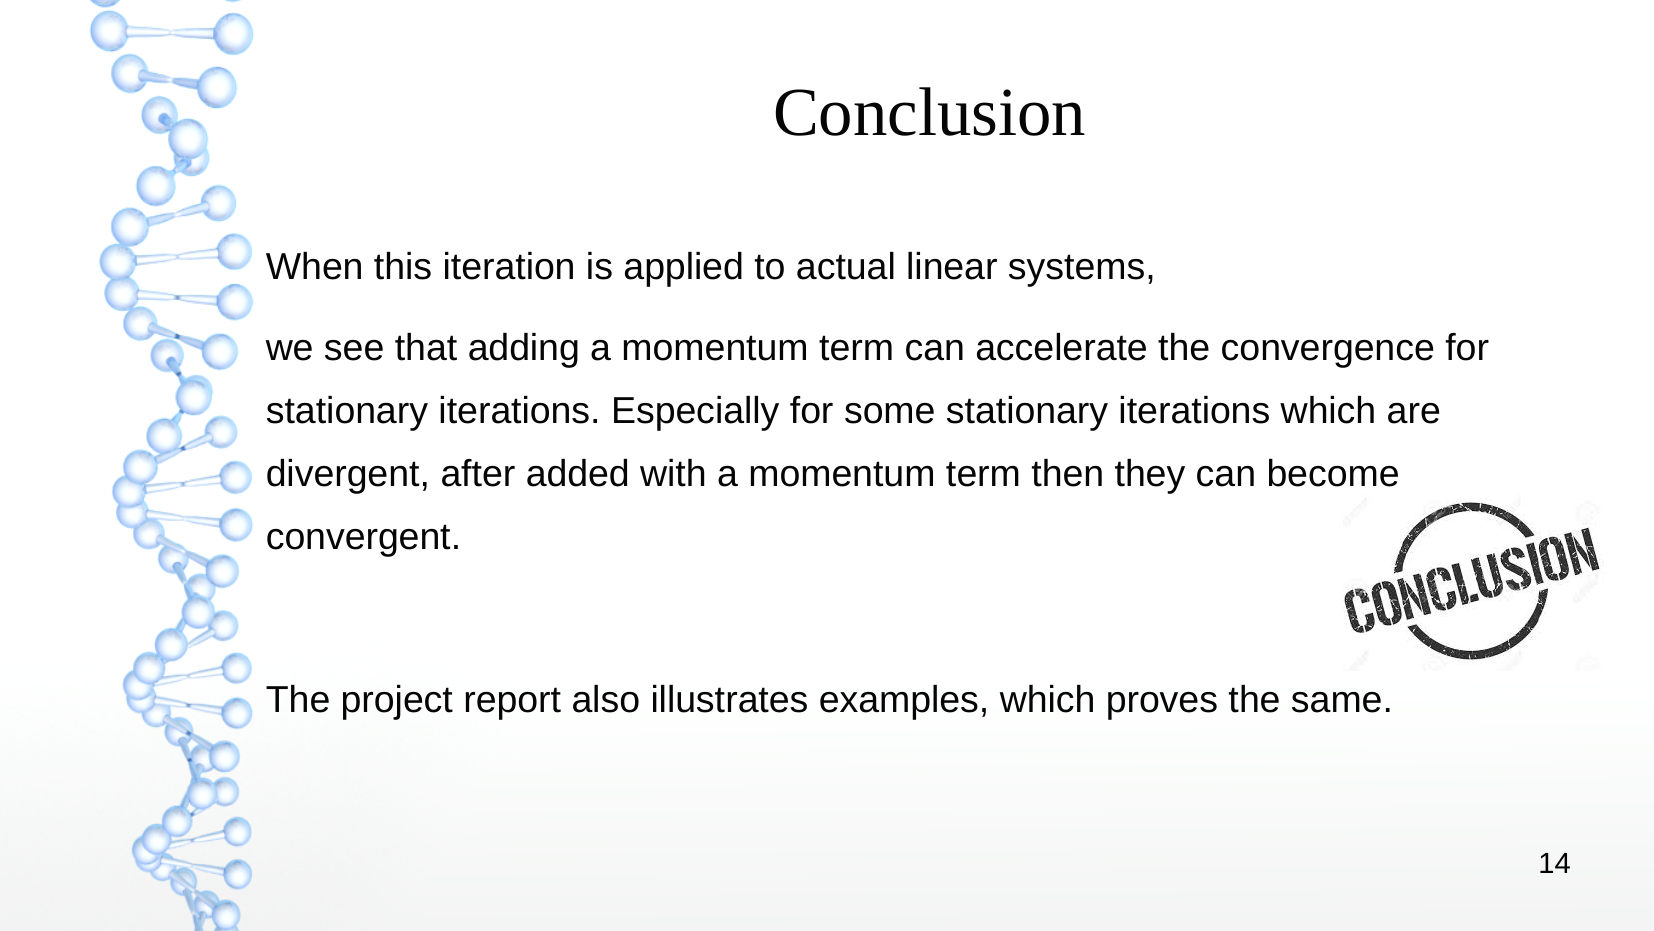

# Conclusion
When this iteration is applied to actual linear systems,
we see that adding a momentum term can accelerate the convergence for stationary iterations. Especially for some stationary iterations which are divergent, after added with a momentum term then they can become convergent.
The project report also illustrates examples, which proves the same.
14